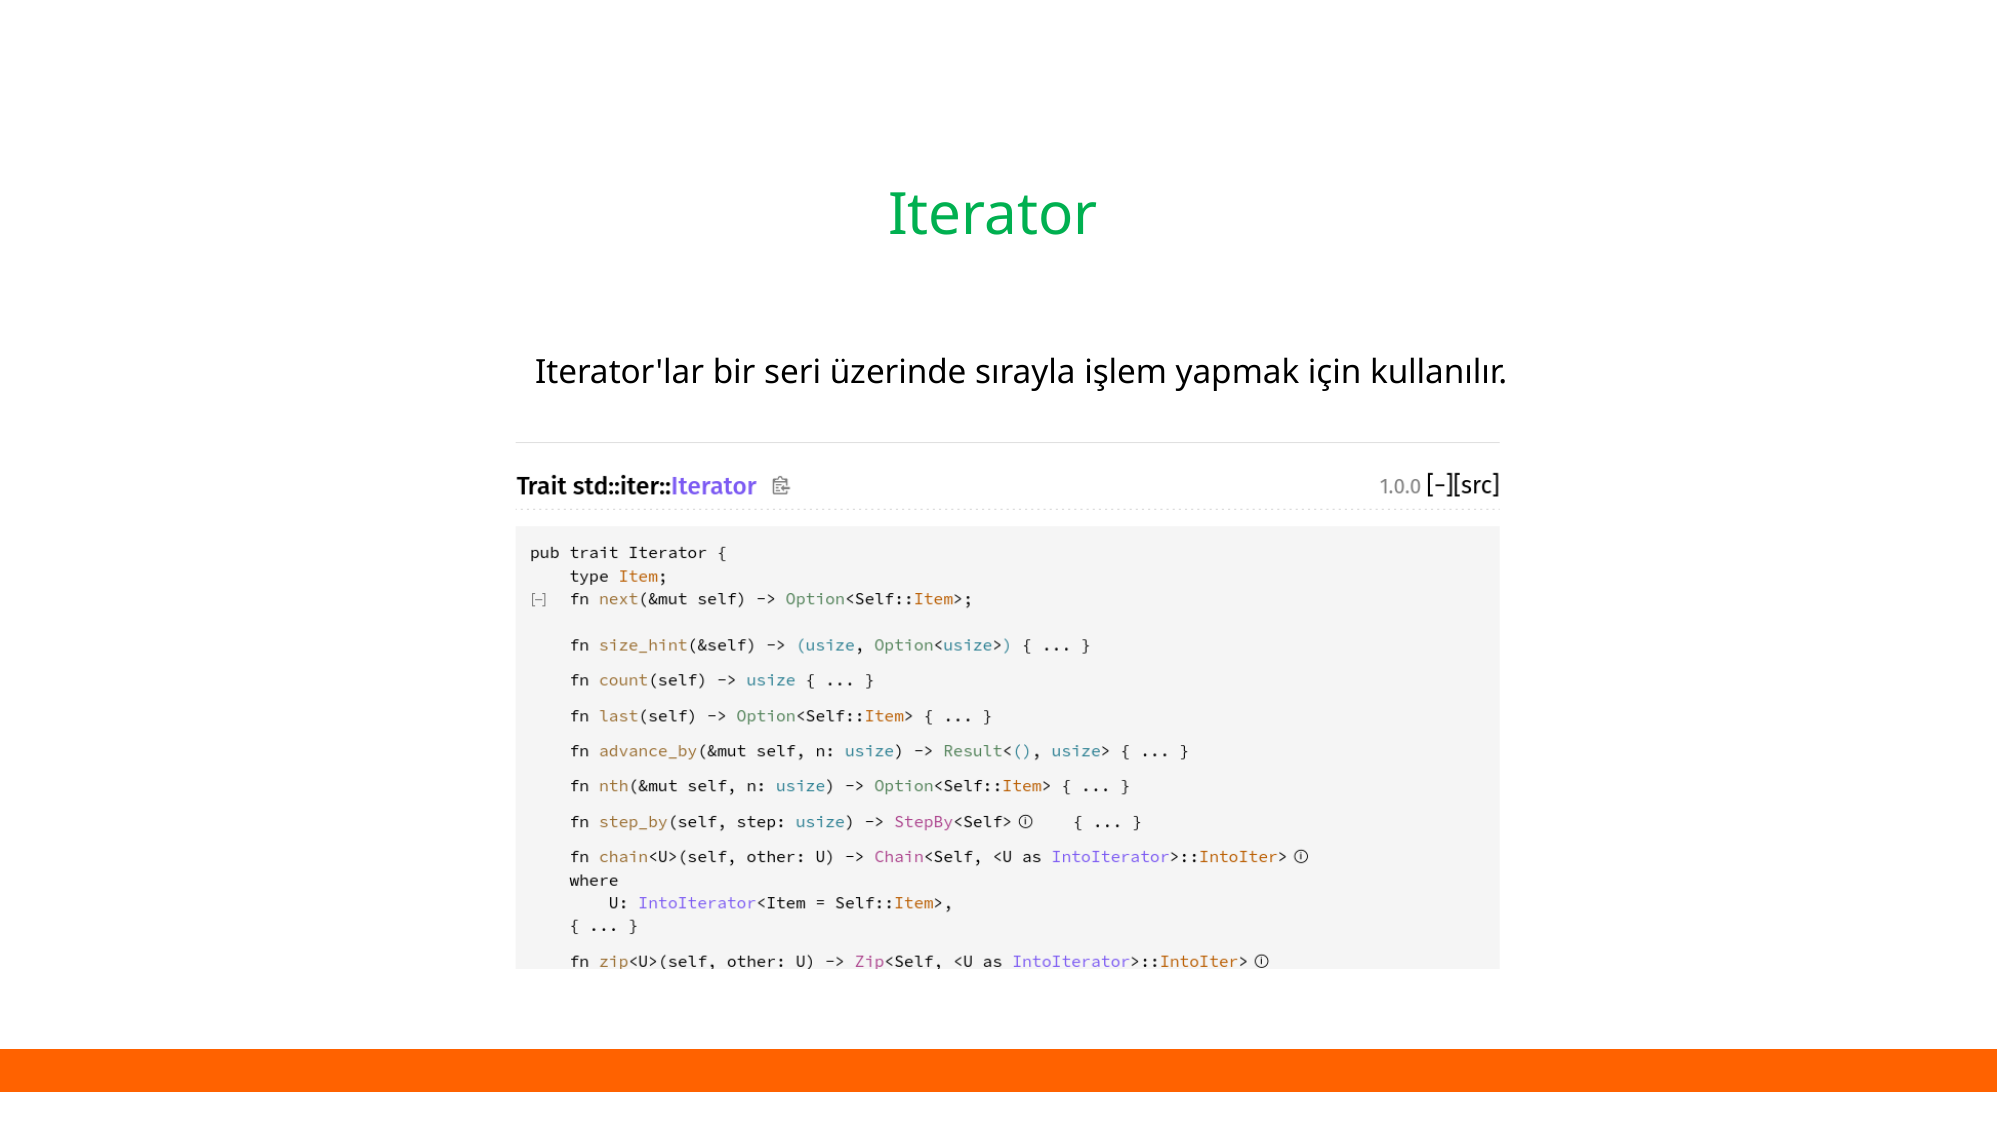

# Iterator
Iterator'lar bir seri üzerinde sırayla işlem yapmak için kullanılır.